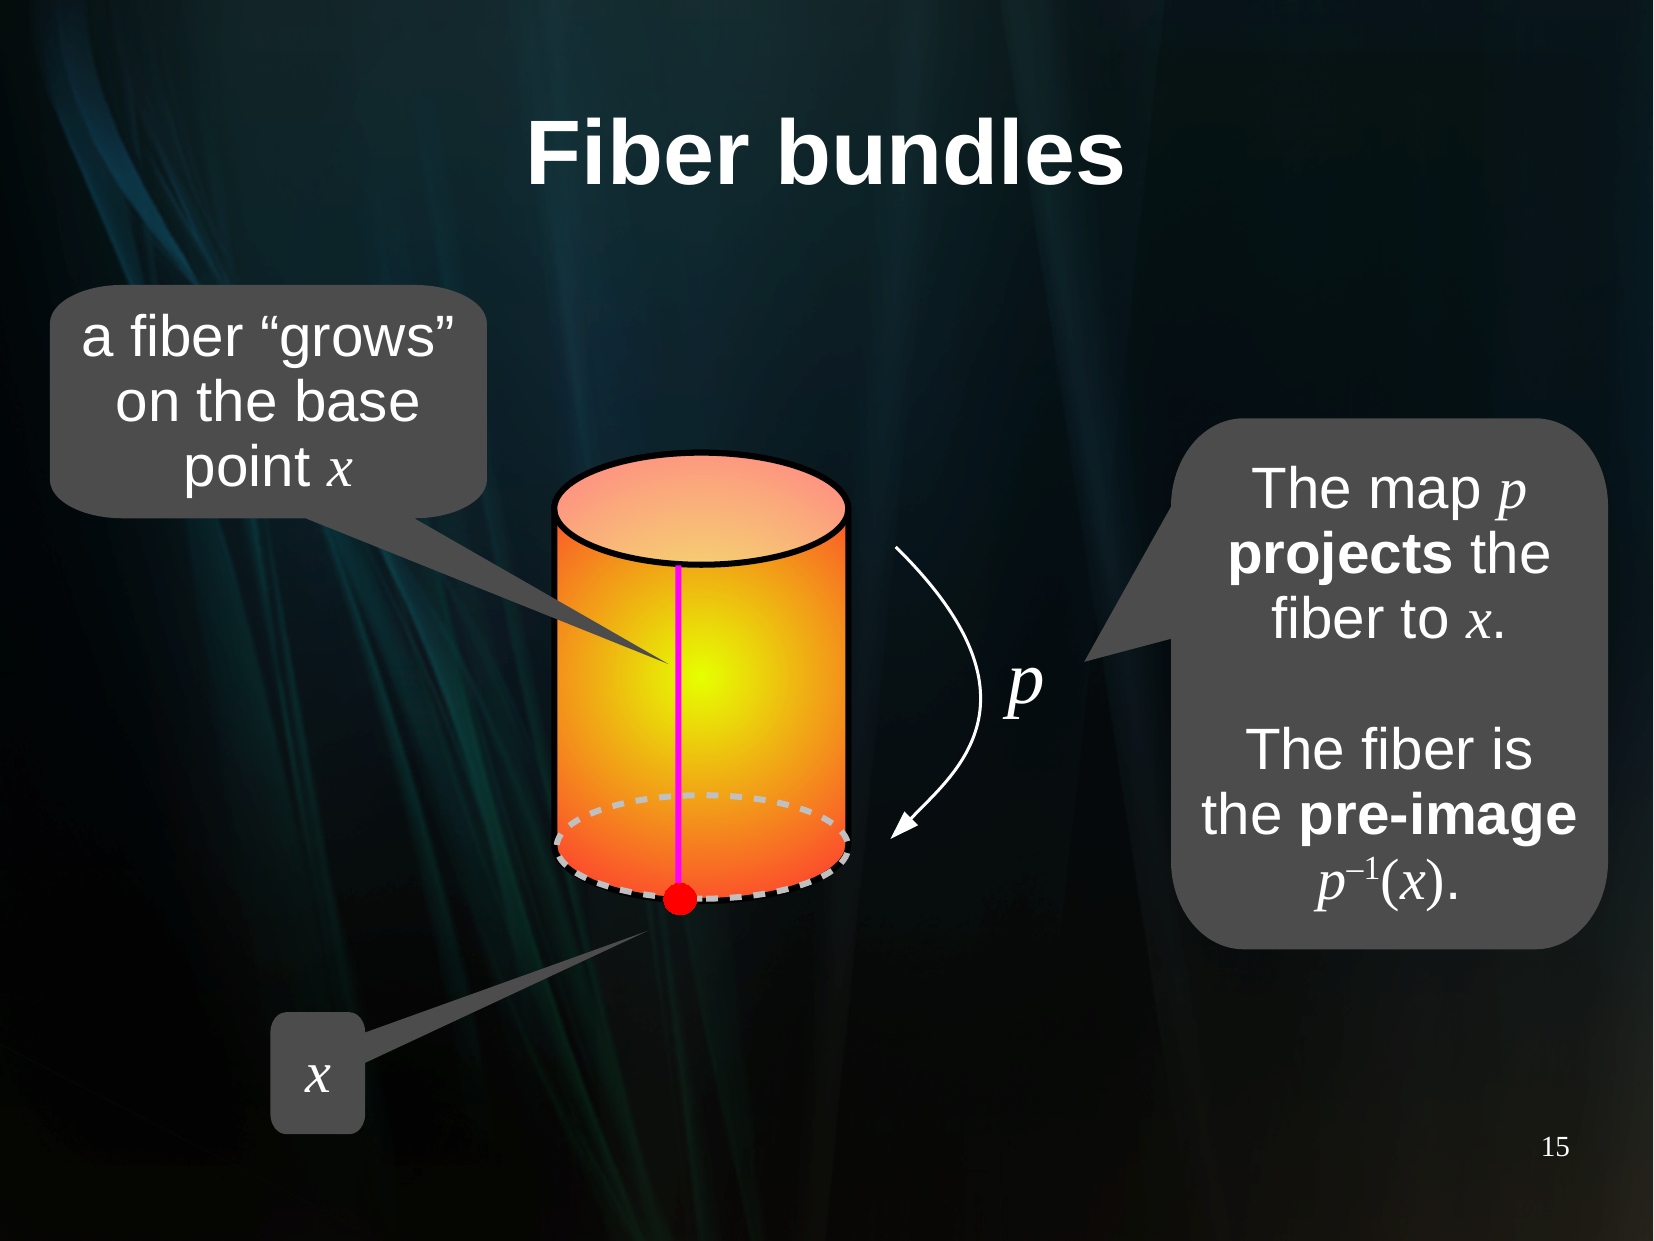

# Fiber bundles
a fiber “grows”
on the base
point x
The map p
projects the
fiber to x.
The fiber is
the pre-image
p–1(x).
p
x
15